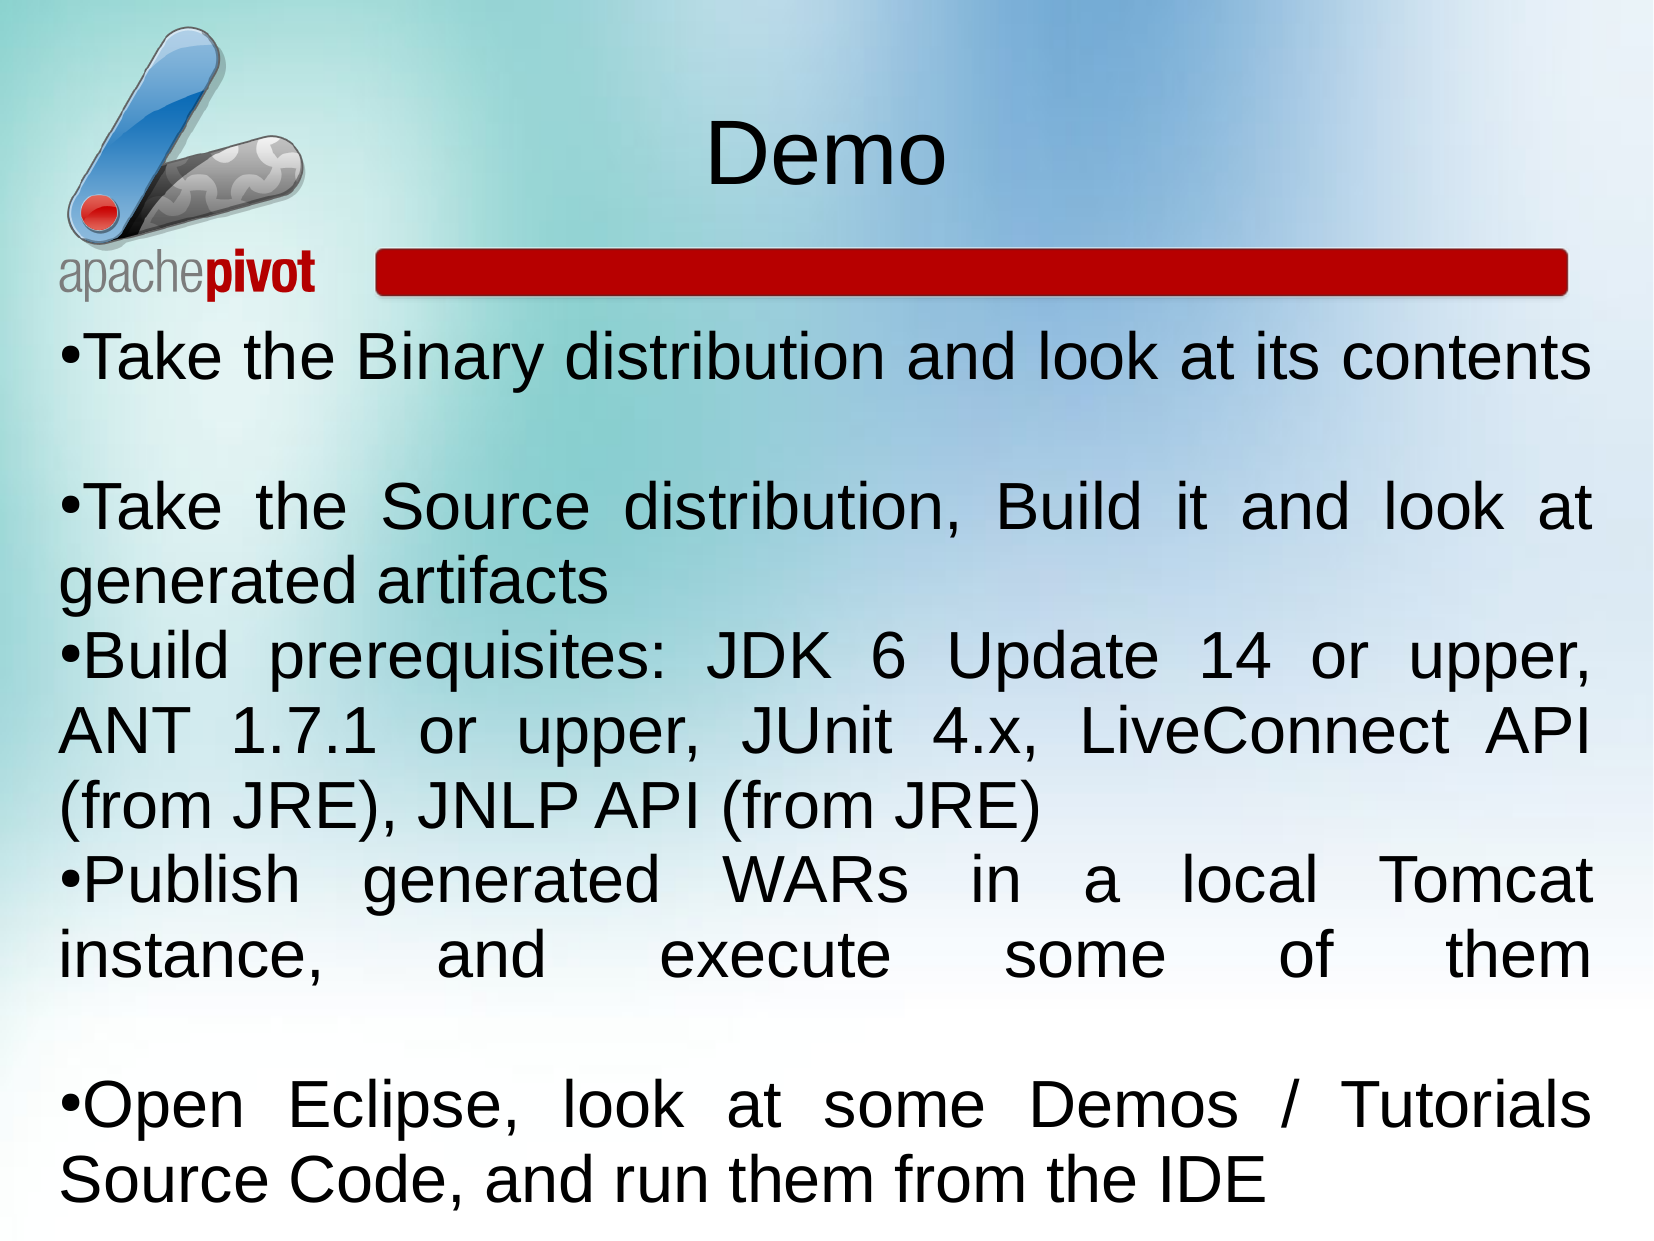

# Demo
Take the Binary distribution and look at its contents
Take the Source distribution, Build it and look at generated artifacts
Build prerequisites: JDK 6 Update 14 or upper, ANT 1.7.1 or upper, JUnit 4.x, LiveConnect API (from JRE), JNLP API (from JRE)
Publish generated WARs in a local Tomcat instance, and execute some of them
Open Eclipse, look at some Demos / Tutorials Source Code, and run them from the IDE
8